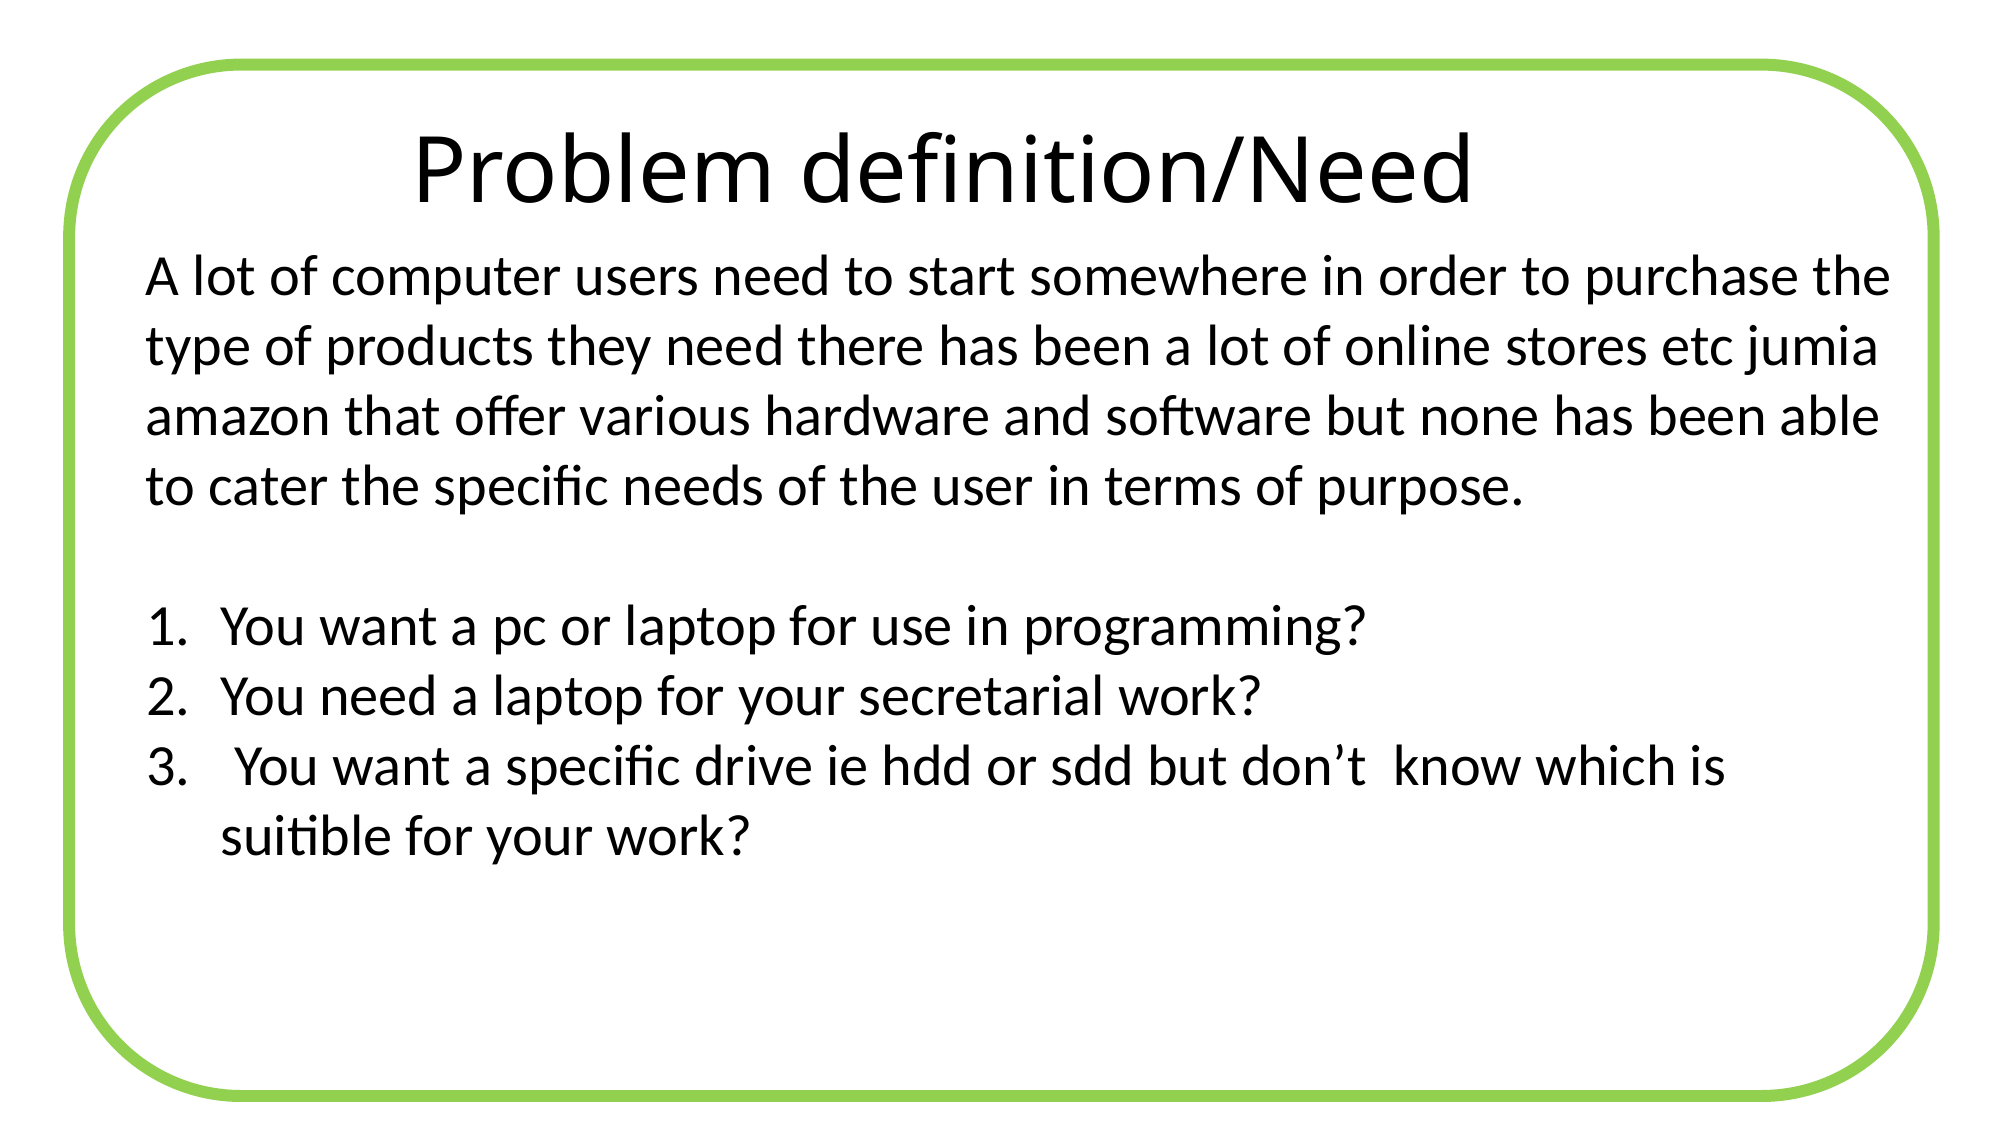

Problem definition/Need
A lot of computer users need to start somewhere in order to purchase the type of products they need there has been a lot of online stores etc jumia amazon that offer various hardware and software but none has been able to cater the specific needs of the user in terms of purpose.
You want a pc or laptop for use in programming?
You need a laptop for your secretarial work?
 You want a specific drive ie hdd or sdd but don’t know which is suitible for your work?